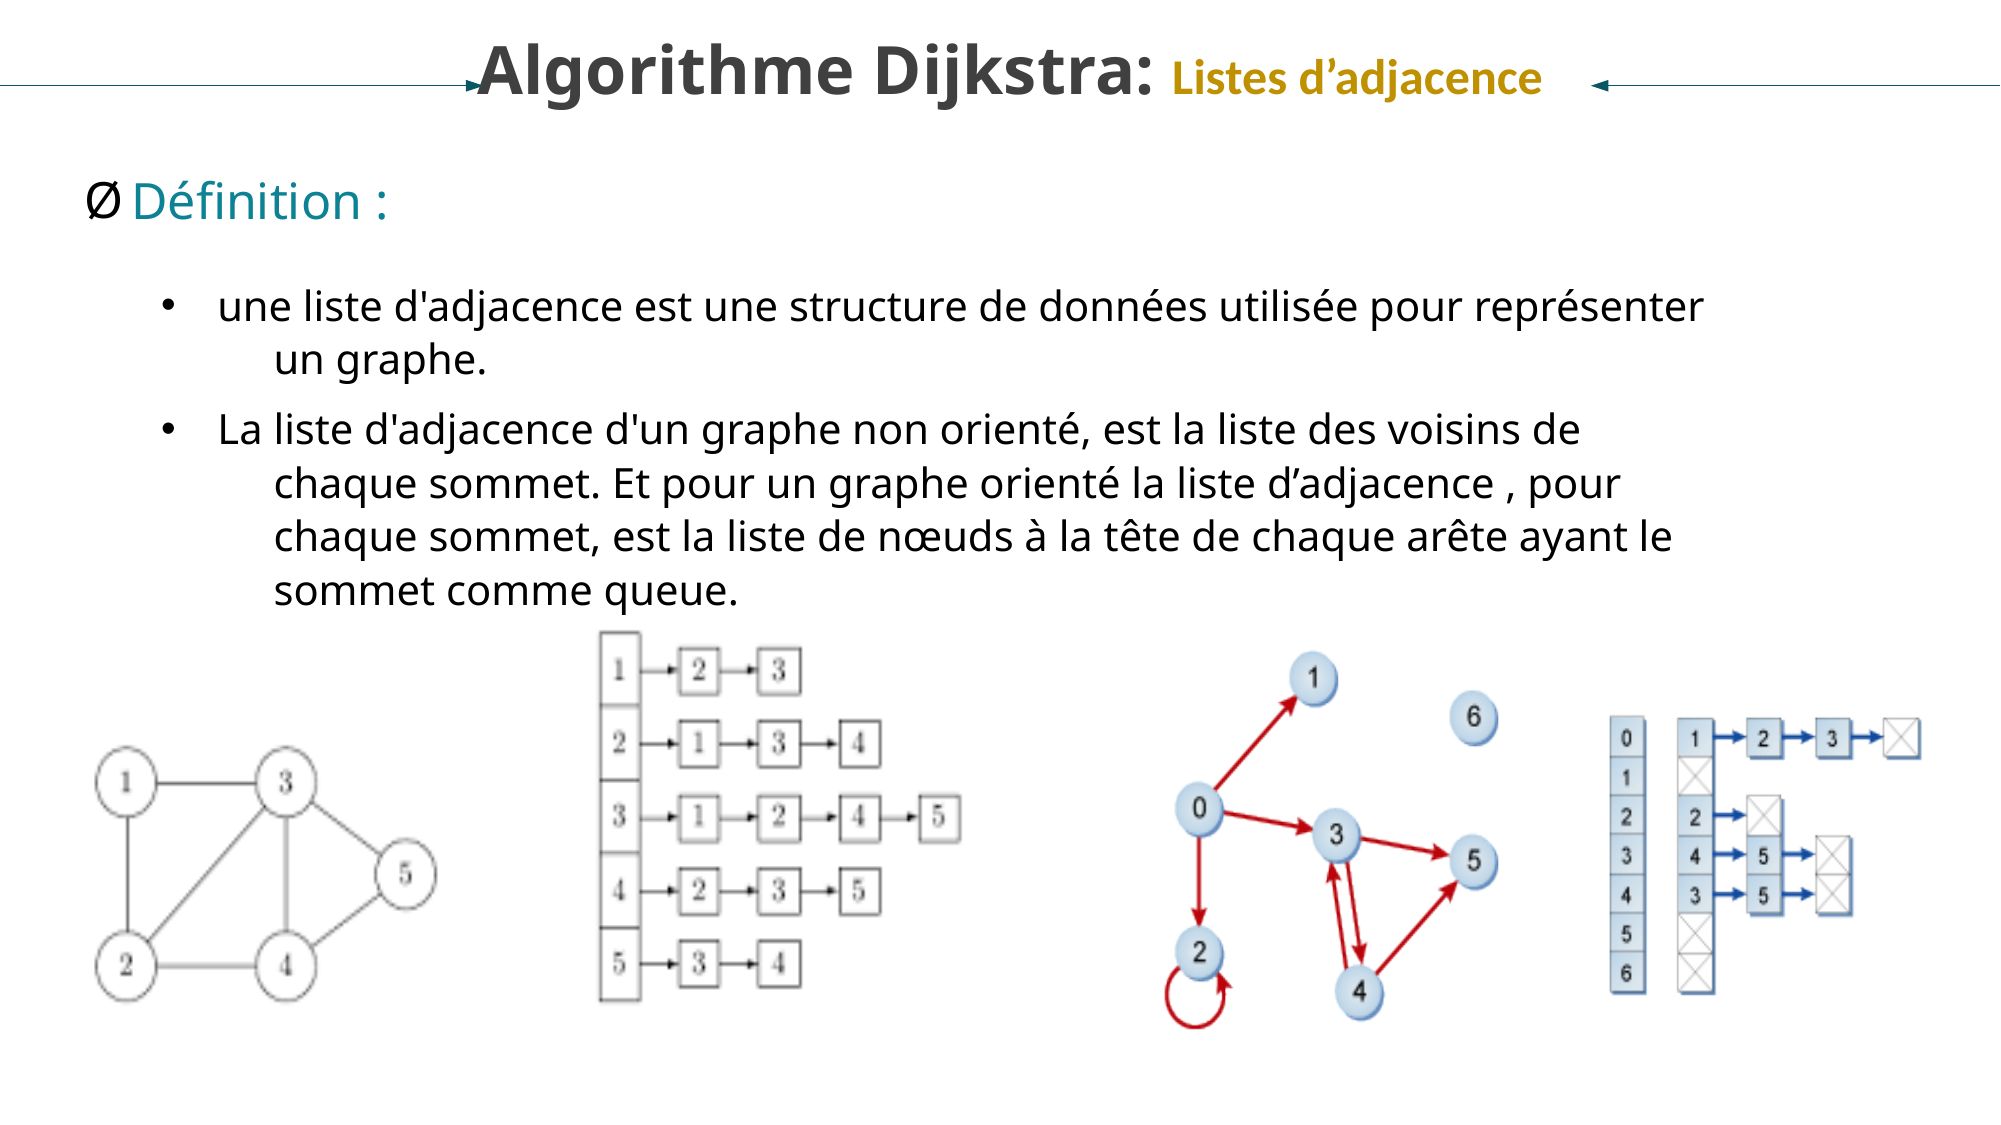

Algorithme Dijkstra: Listes d’adjacence
# Analyse du projet : diapositive 3
Définition :
une liste d'adjacence est une structure de données utilisée pour représenter un graphe.
La liste d'adjacence d'un graphe non orienté, est la liste des voisins de chaque sommet. Et pour un graphe orienté la liste d’adjacence , pour chaque sommet, est la liste de nœuds à la tête de chaque arête ayant le sommet comme queue.